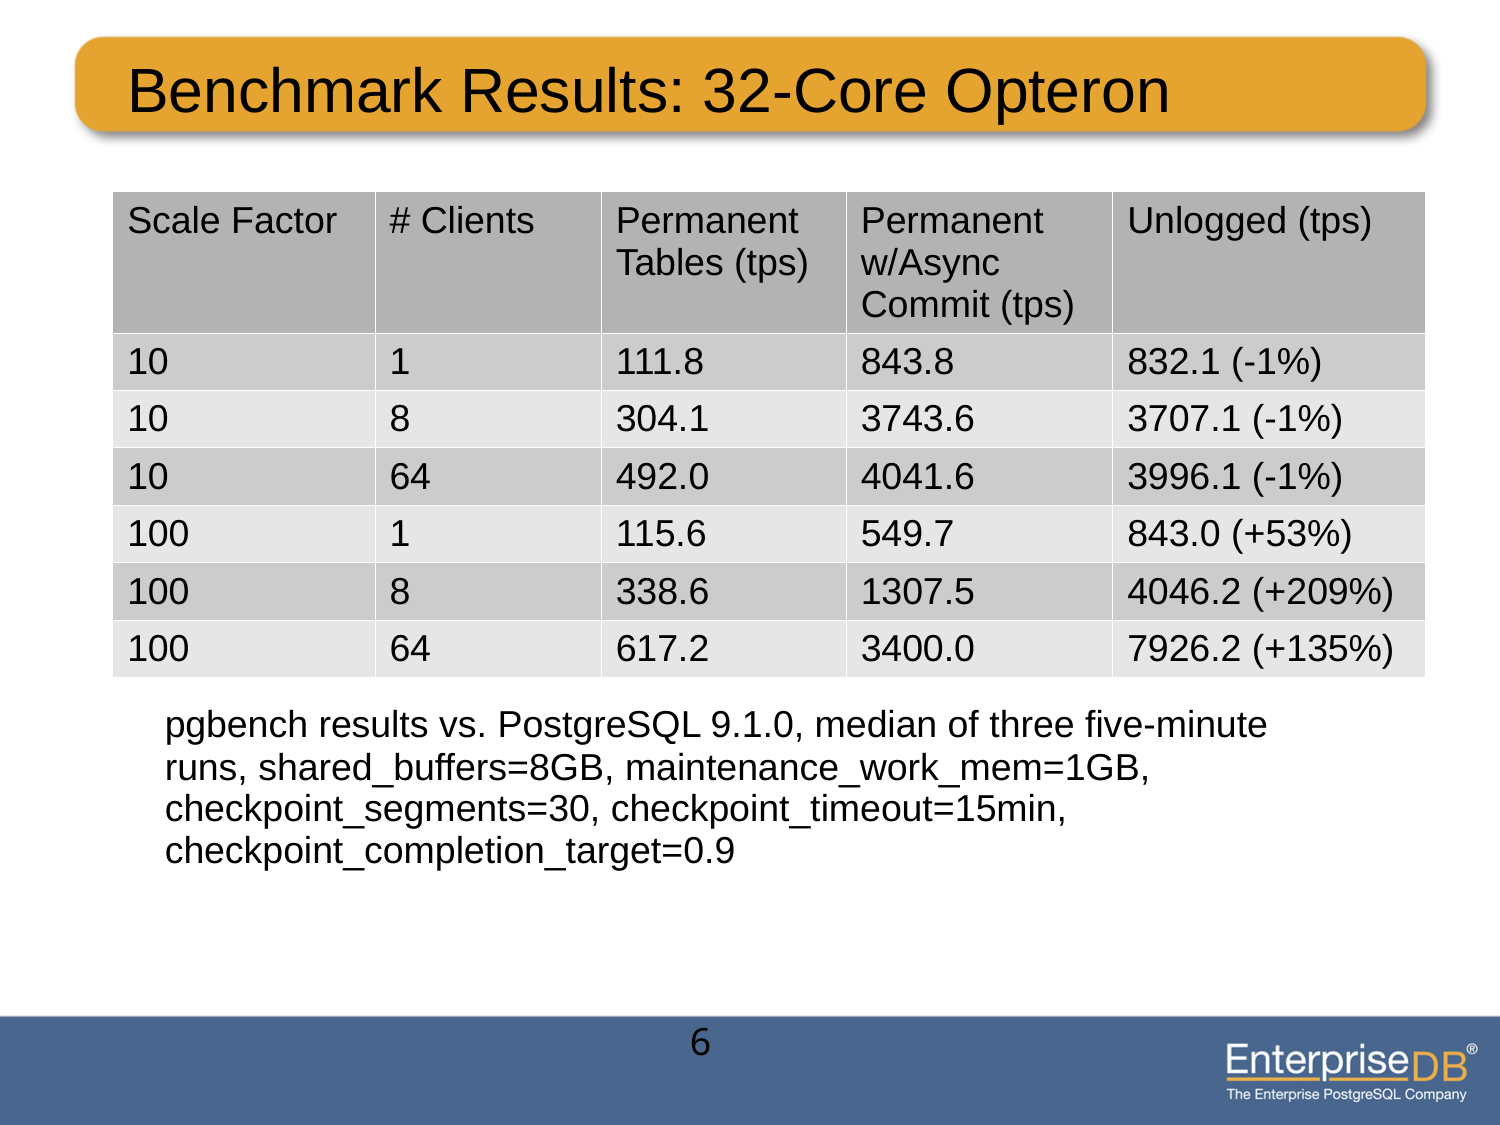

# Benchmark Results: 32-Core Opteron
| Scale Factor | # Clients | Permanent Tables (tps) | Permanent w/Async Commit (tps) | Unlogged (tps) |
| --- | --- | --- | --- | --- |
| 10 | 1 | 111.8 | 843.8 | 832.1 (-1%) |
| 10 | 8 | 304.1 | 3743.6 | 3707.1 (-1%) |
| 10 | 64 | 492.0 | 4041.6 | 3996.1 (-1%) |
| 100 | 1 | 115.6 | 549.7 | 843.0 (+53%) |
| 100 | 8 | 338.6 | 1307.5 | 4046.2 (+209%) |
| 100 | 64 | 617.2 | 3400.0 | 7926.2 (+135%) |
pgbench results vs. PostgreSQL 9.1.0, median of three five-minute runs, shared_buffers=8GB, maintenance_work_mem=1GB, checkpoint_segments=30, checkpoint_timeout=15min, checkpoint_completion_target=0.9